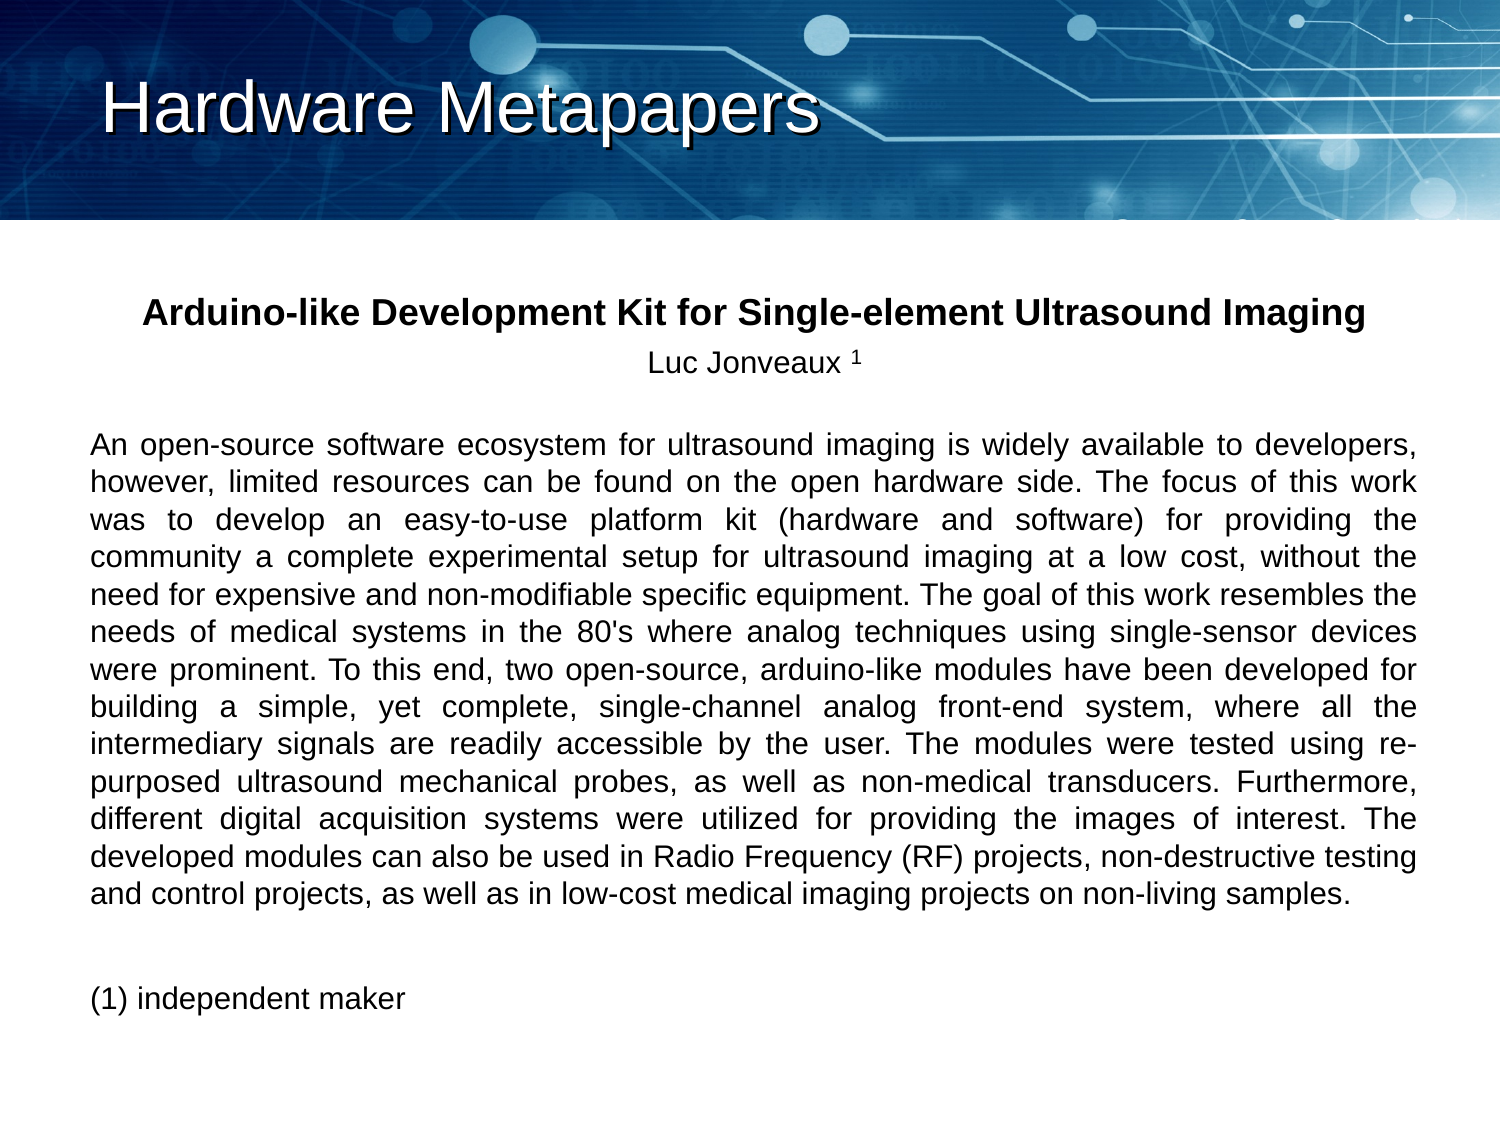

# Hardware Metapapers
Arduino-like Development Kit for Single-element Ultrasound Imaging
Luc Jonveaux 1
An open-source software ecosystem for ultrasound imaging is widely available to developers, however, limited resources can be found on the open hardware side. The focus of this work was to develop an easy-to-use platform kit (hardware and software) for providing the community a complete experimental setup for ultrasound imaging at a low cost, without the need for expensive and non-modifiable specific equipment. The goal of this work resembles the needs of medical systems in the 80's where analog techniques using single-sensor devices were prominent. To this end, two open-source, arduino-like modules have been developed for building a simple, yet complete, single-channel analog front-end system, where all the intermediary signals are readily accessible by the user. The modules were tested using re-purposed ultrasound mechanical probes, as well as non-medical transducers. Furthermore, different digital acquisition systems were utilized for providing the images of interest. The developed modules can also be used in Radio Frequency (RF) projects, non-destructive testing and control projects, as well as in low-cost medical imaging projects on non-living samples.
(1) independent maker